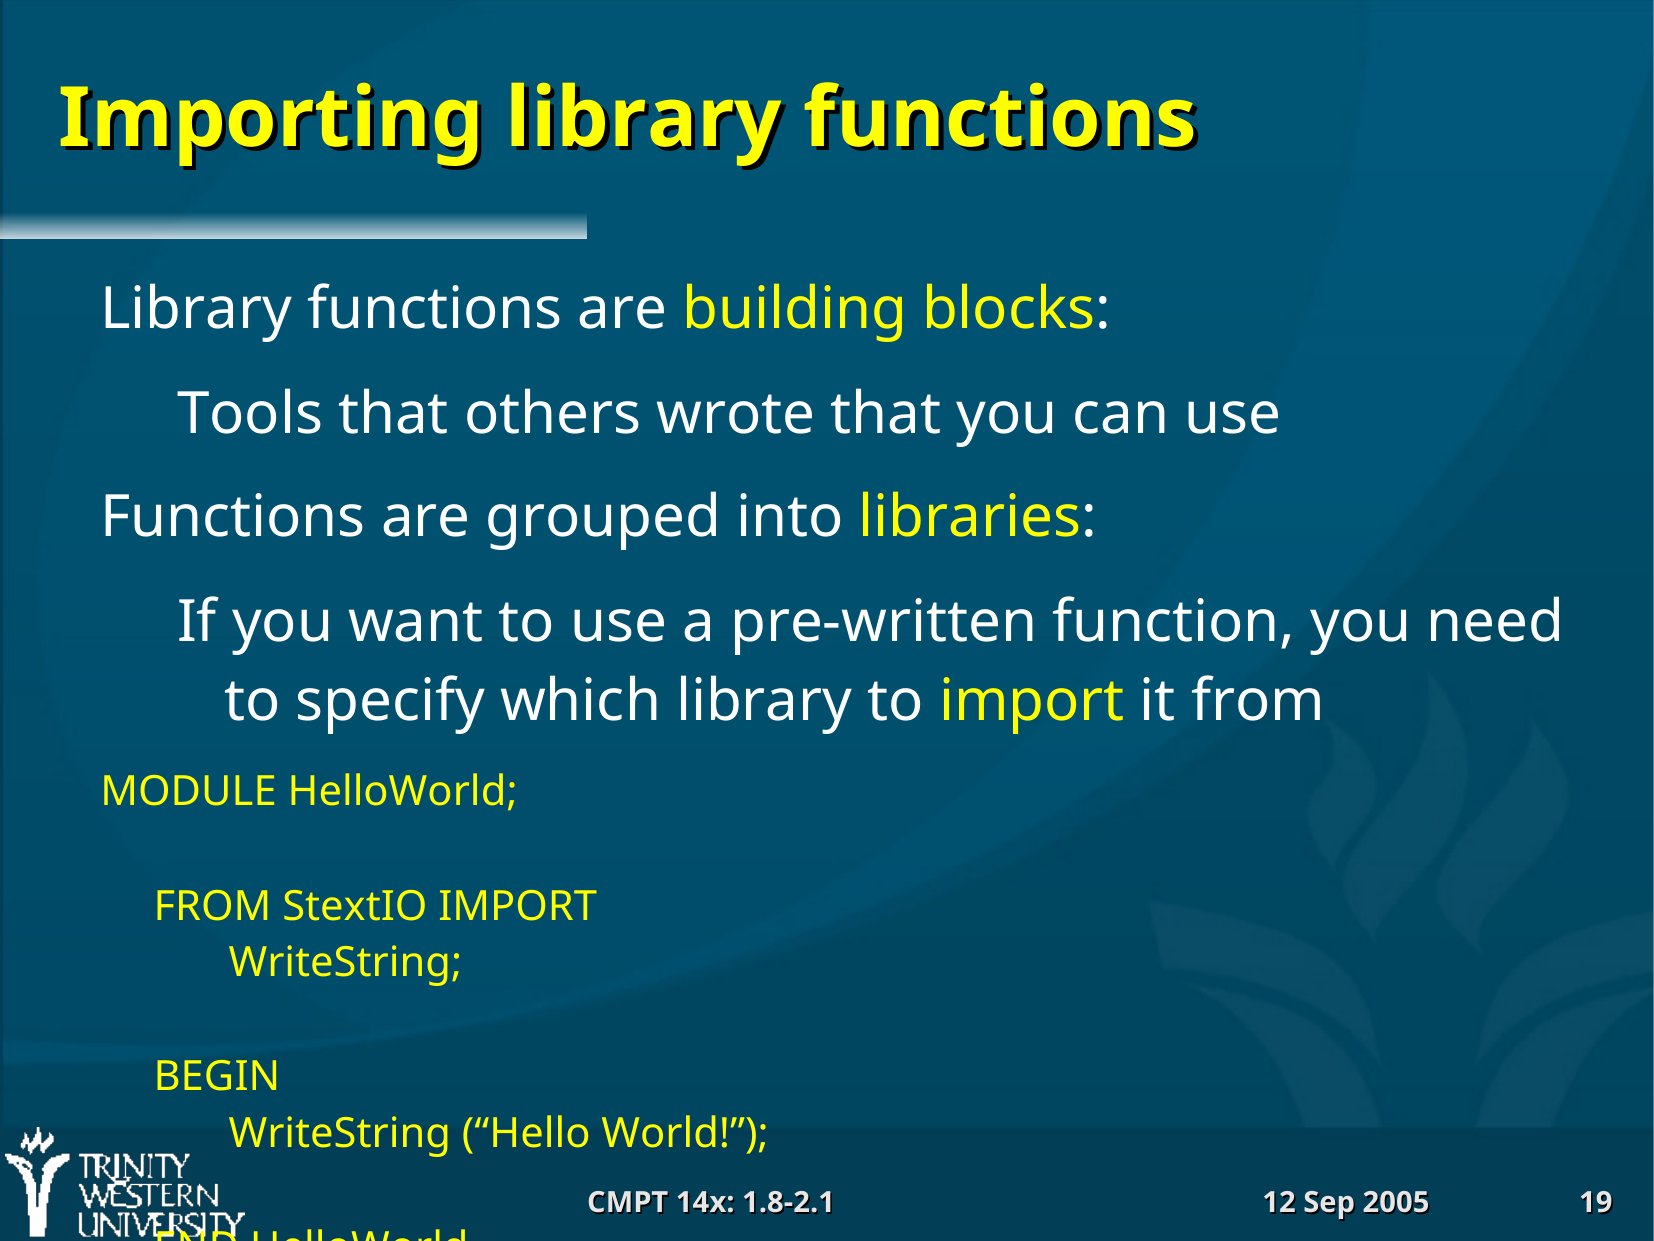

# Importing library functions
Library functions are building blocks:
Tools that others wrote that you can use
Functions are grouped into libraries:
If you want to use a pre-written function, you need to specify which library to import it from
MODULE HelloWorld;
FROM StextIO IMPORT
	WriteString;
BEGIN
	WriteString (“Hello World!”);
END HelloWorld.
CMPT 14x: 1.8-2.1
12 Sep 2005
19